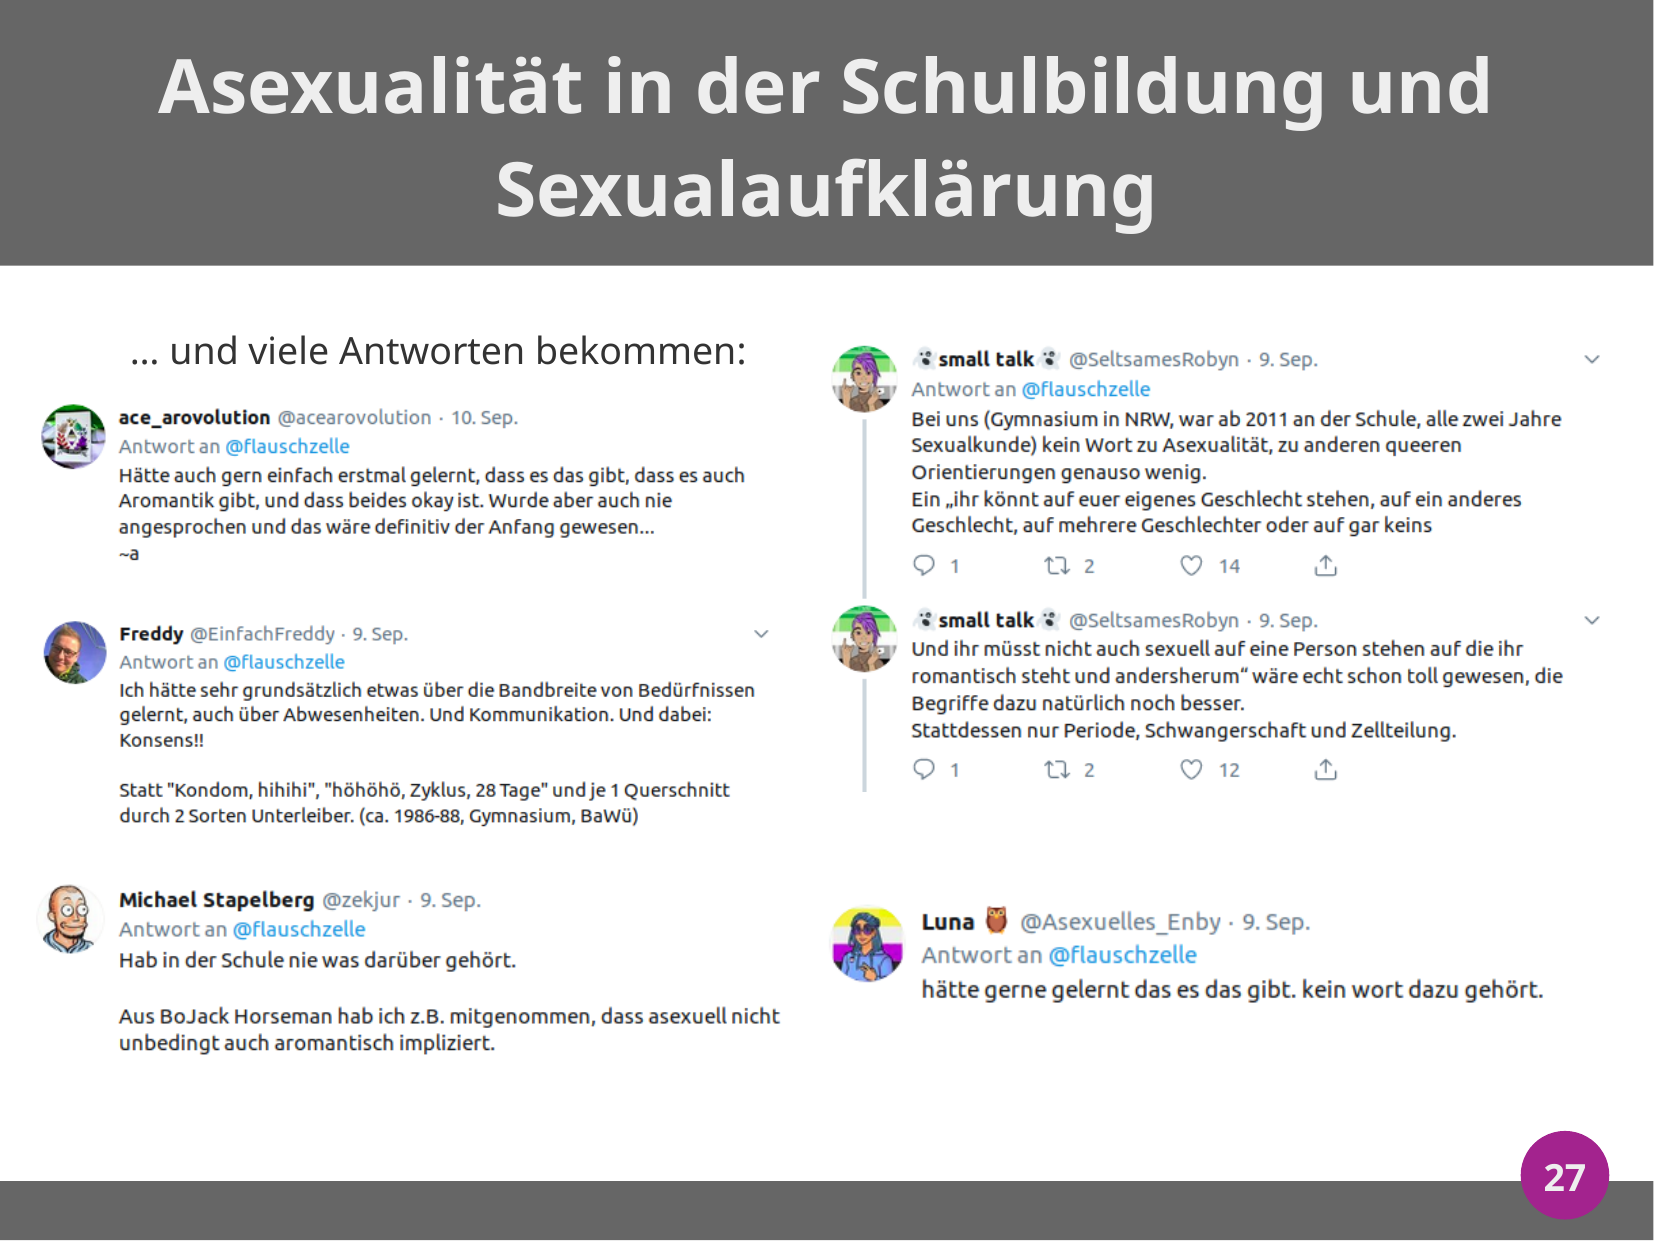

# Asexualität in der Schulbildung und Sexualaufklärung
… und viele Antworten bekommen:
27